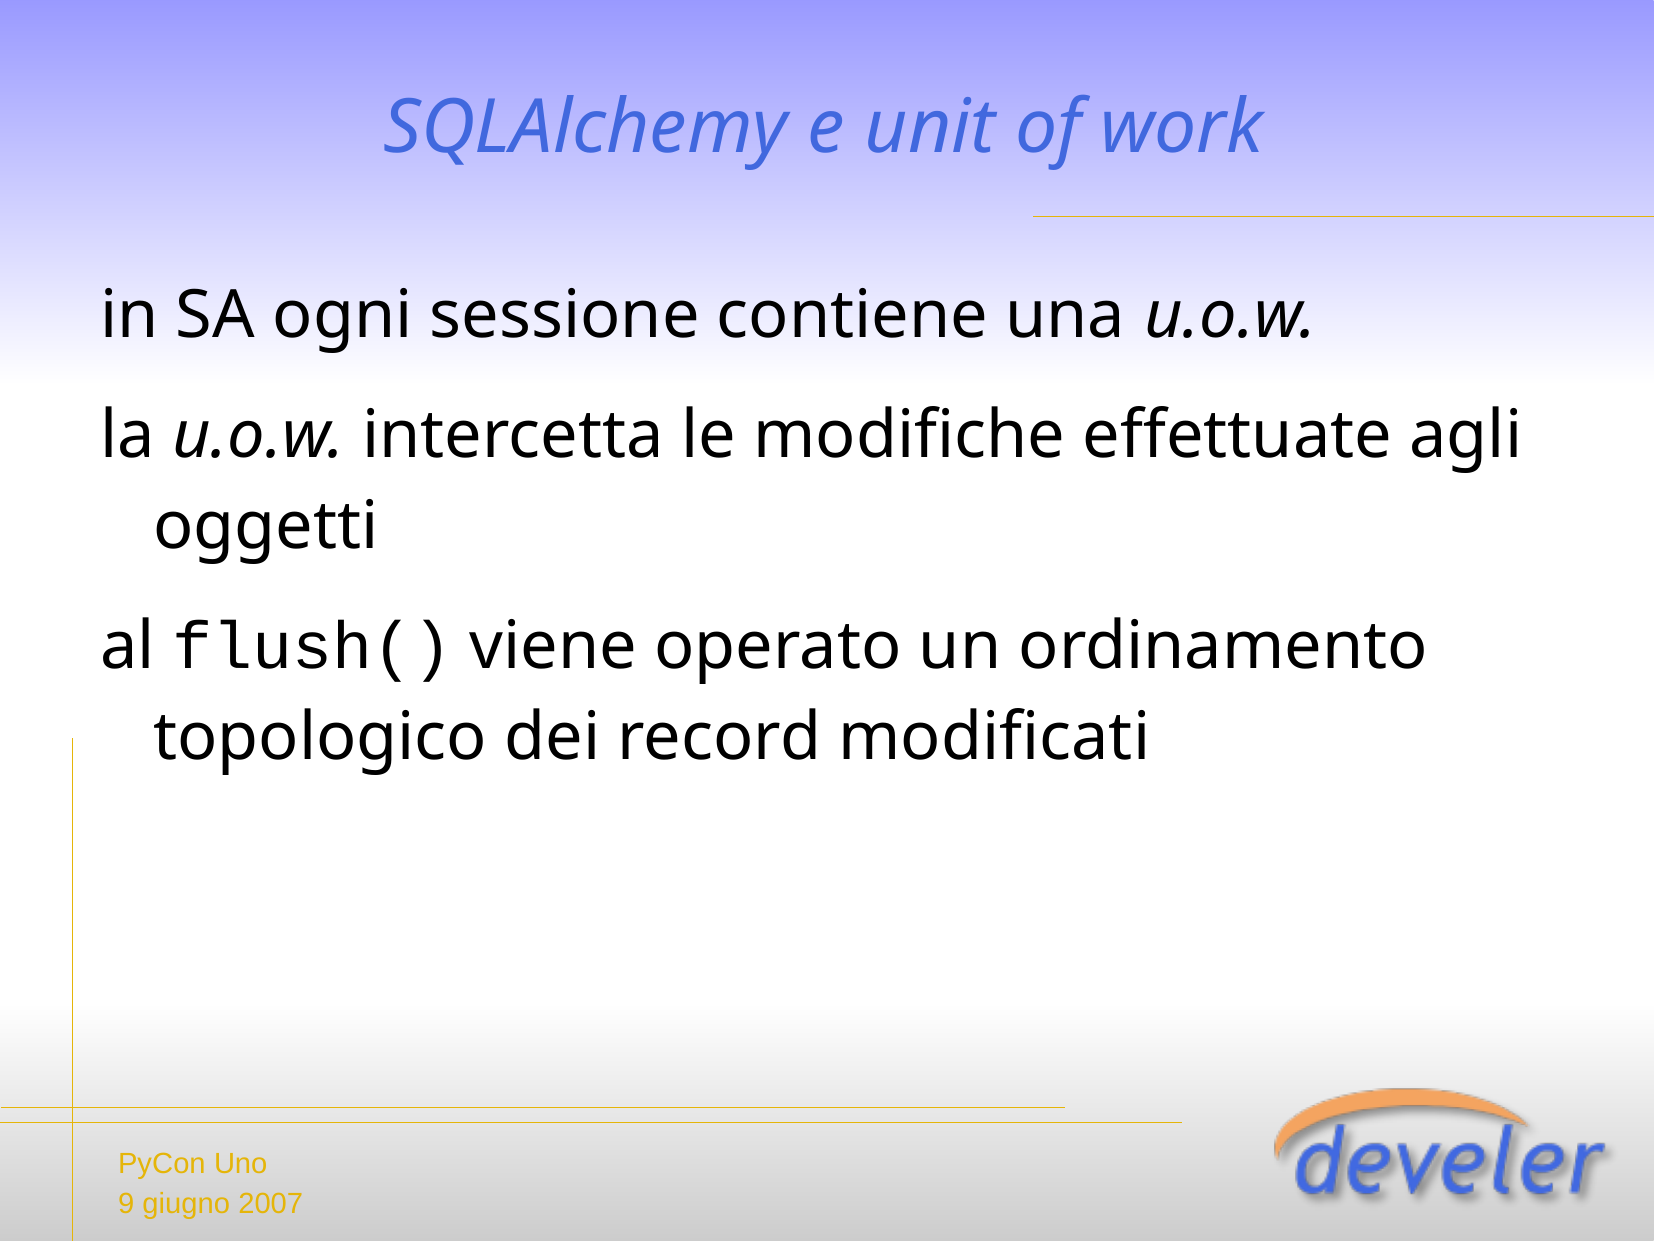

# SQLAlchemy e unit of work
in SA ogni sessione contiene una u.o.w.
la u.o.w. intercetta le modifiche effettuate agli oggetti
al flush() viene operato un ordinamento topologico dei record modificati
PyCon Uno
9 giugno 2007